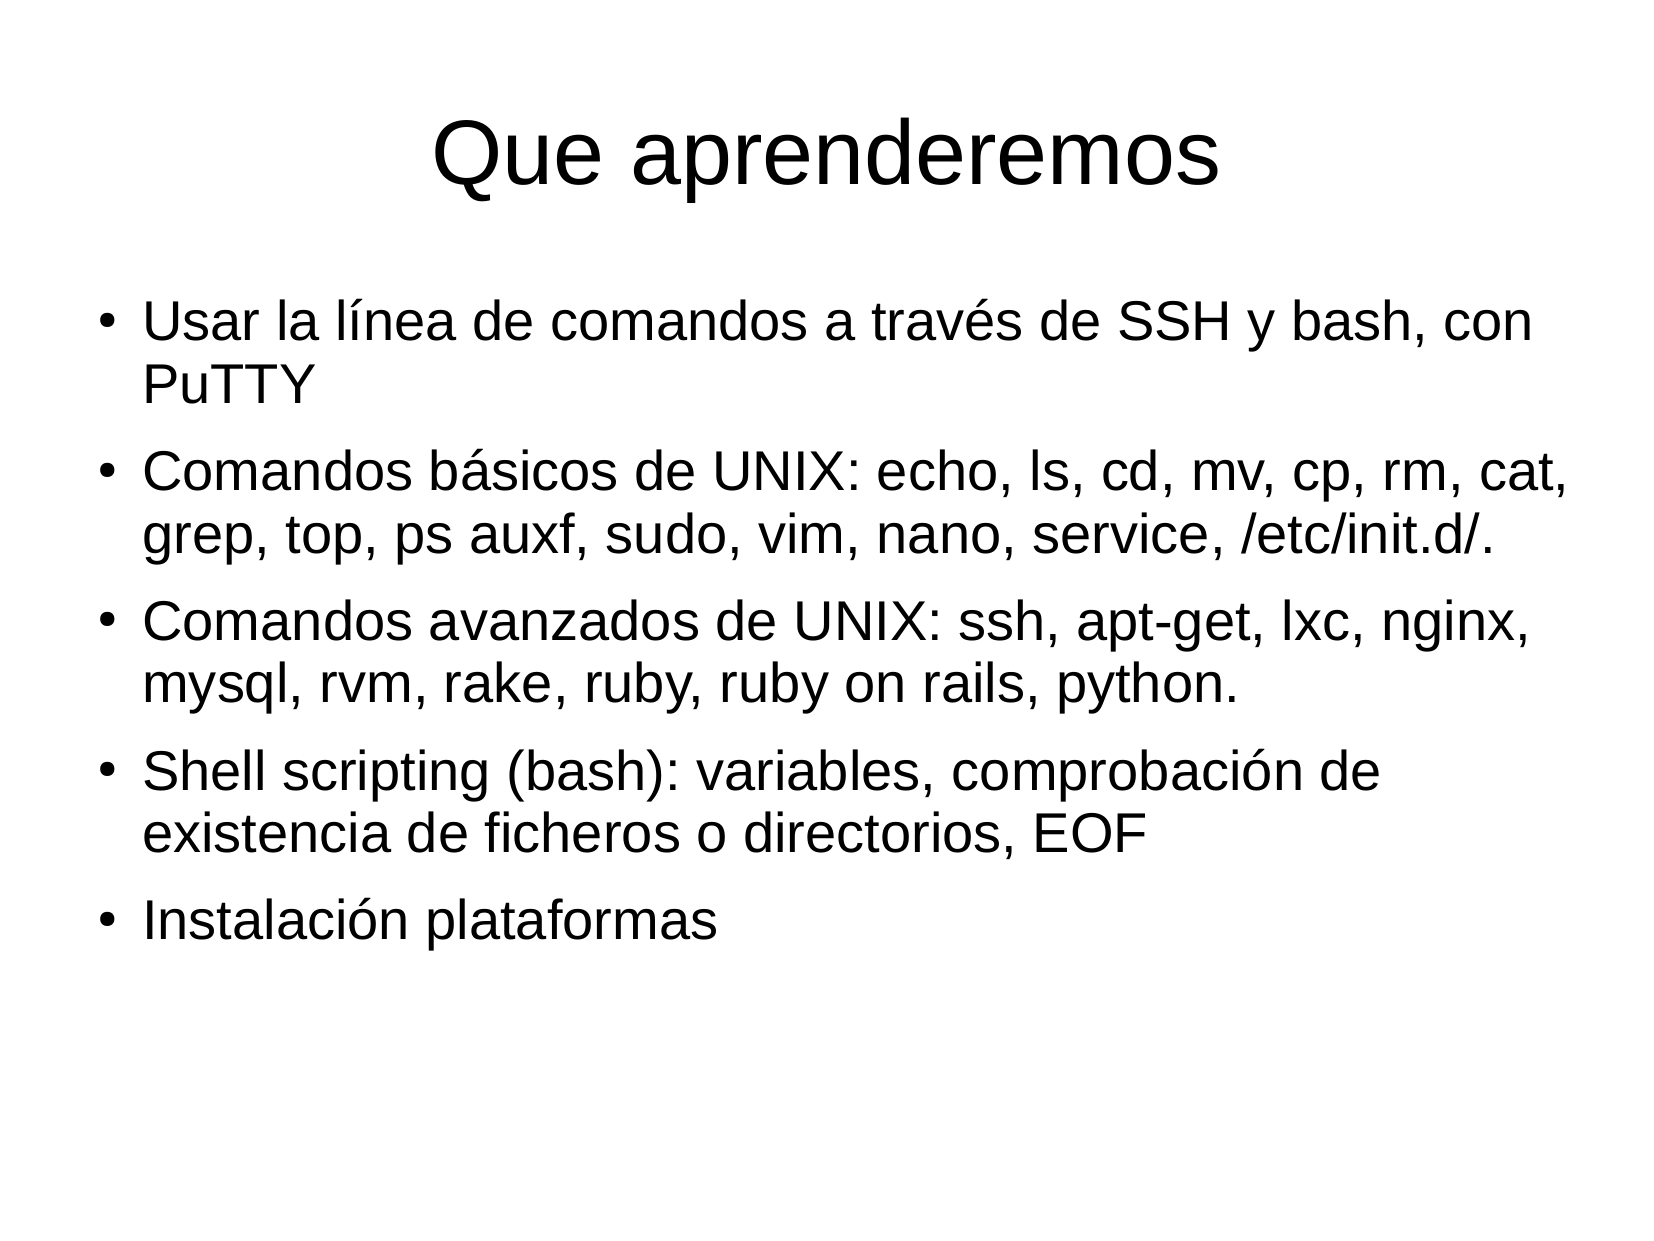

# Que aprenderemos
Usar la línea de comandos a través de SSH y bash, con PuTTY
Comandos básicos de UNIX: echo, ls, cd, mv, cp, rm, cat, grep, top, ps auxf, sudo, vim, nano, service, /etc/init.d/.
Comandos avanzados de UNIX: ssh, apt-get, lxc, nginx, mysql, rvm, rake, ruby, ruby on rails, python.
Shell scripting (bash): variables, comprobación de existencia de ficheros o directorios, EOF
Instalación plataformas